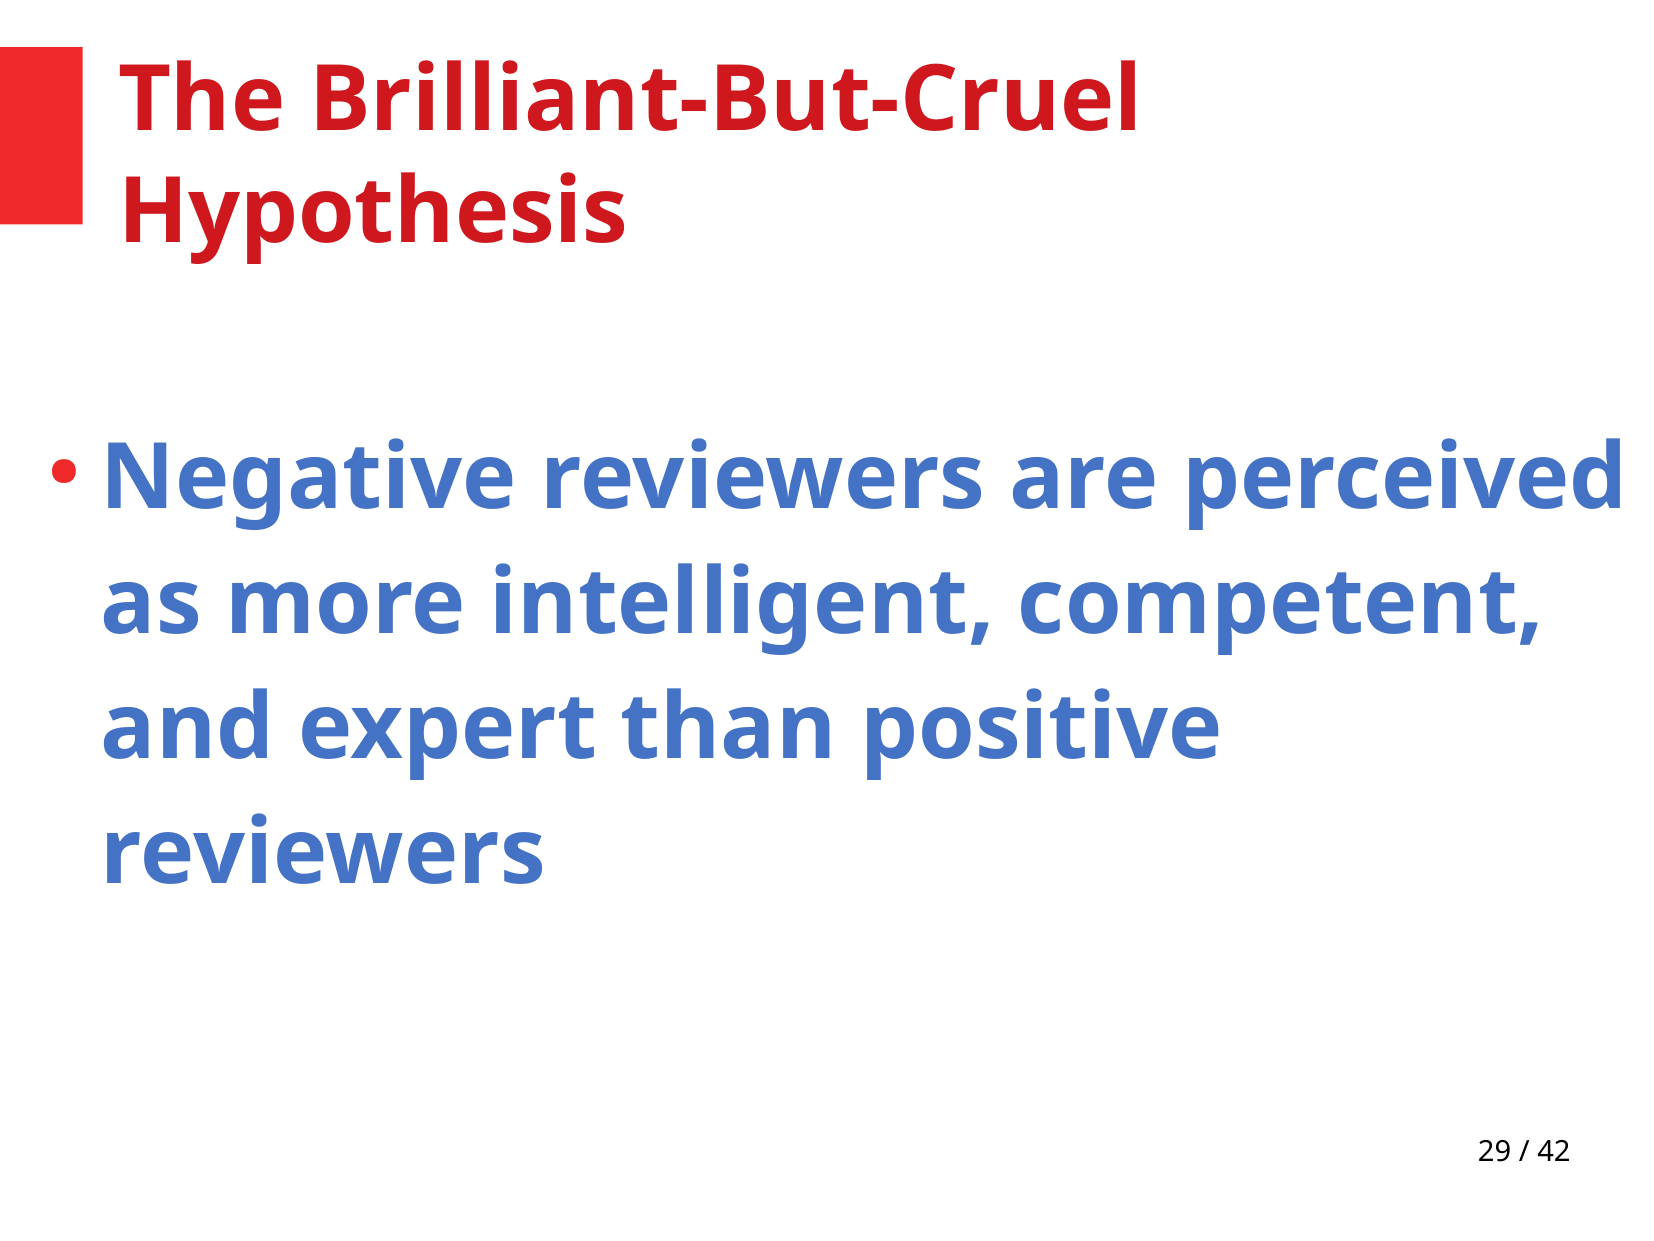

# The Brilliant-But-Cruel Hypothesis
Negative reviewers are perceived as more intelligent, competent, and expert than positive reviewers
29